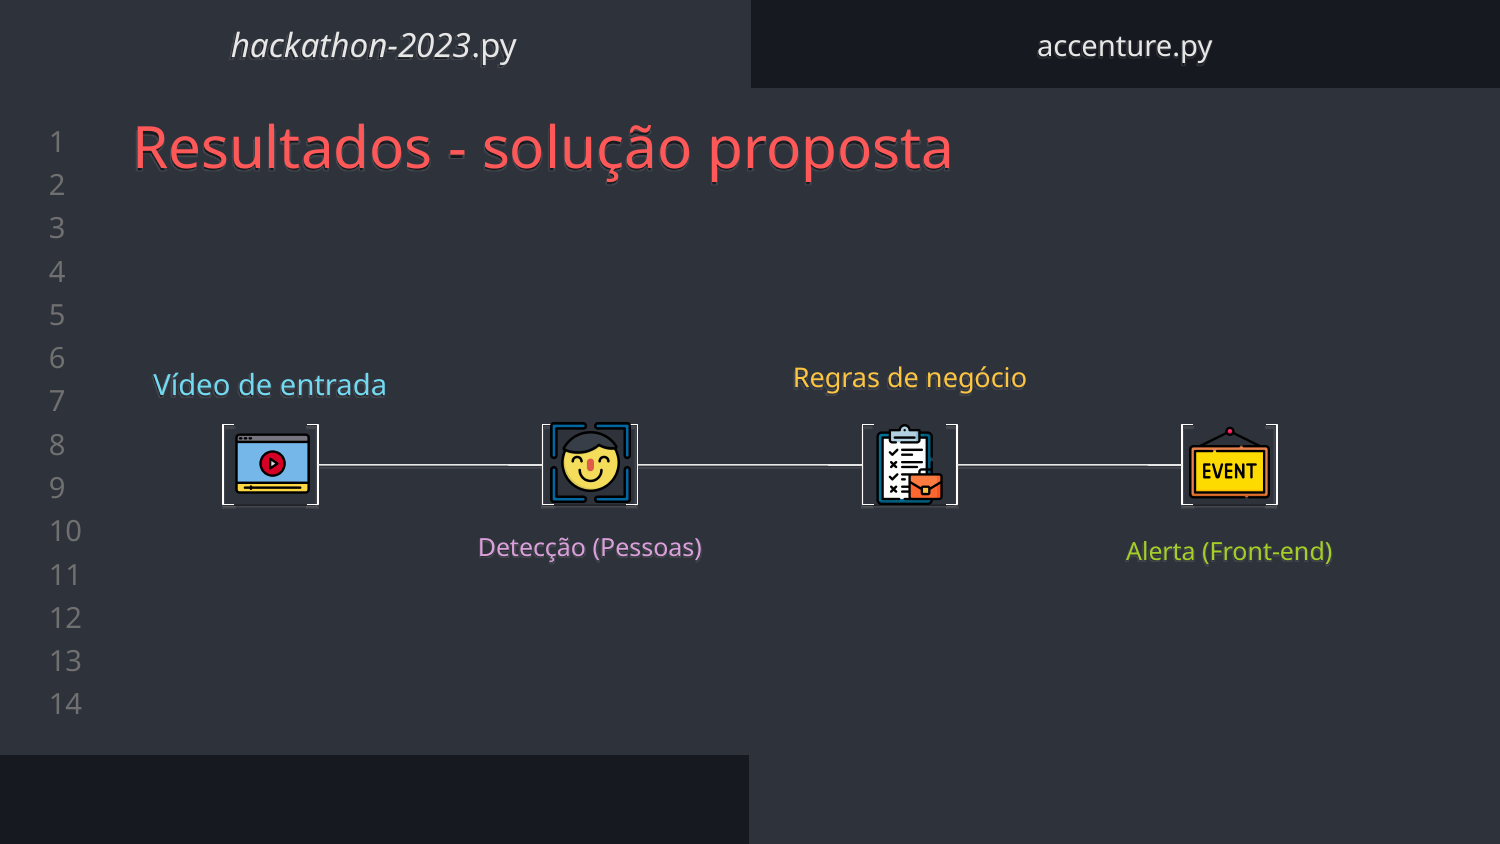

hackathon-2023.py
accenture.py
# Resultados - solução proposta
Regras de negócio
Vídeo de entrada
Detecção (Pessoas)
Alerta (Front-end)